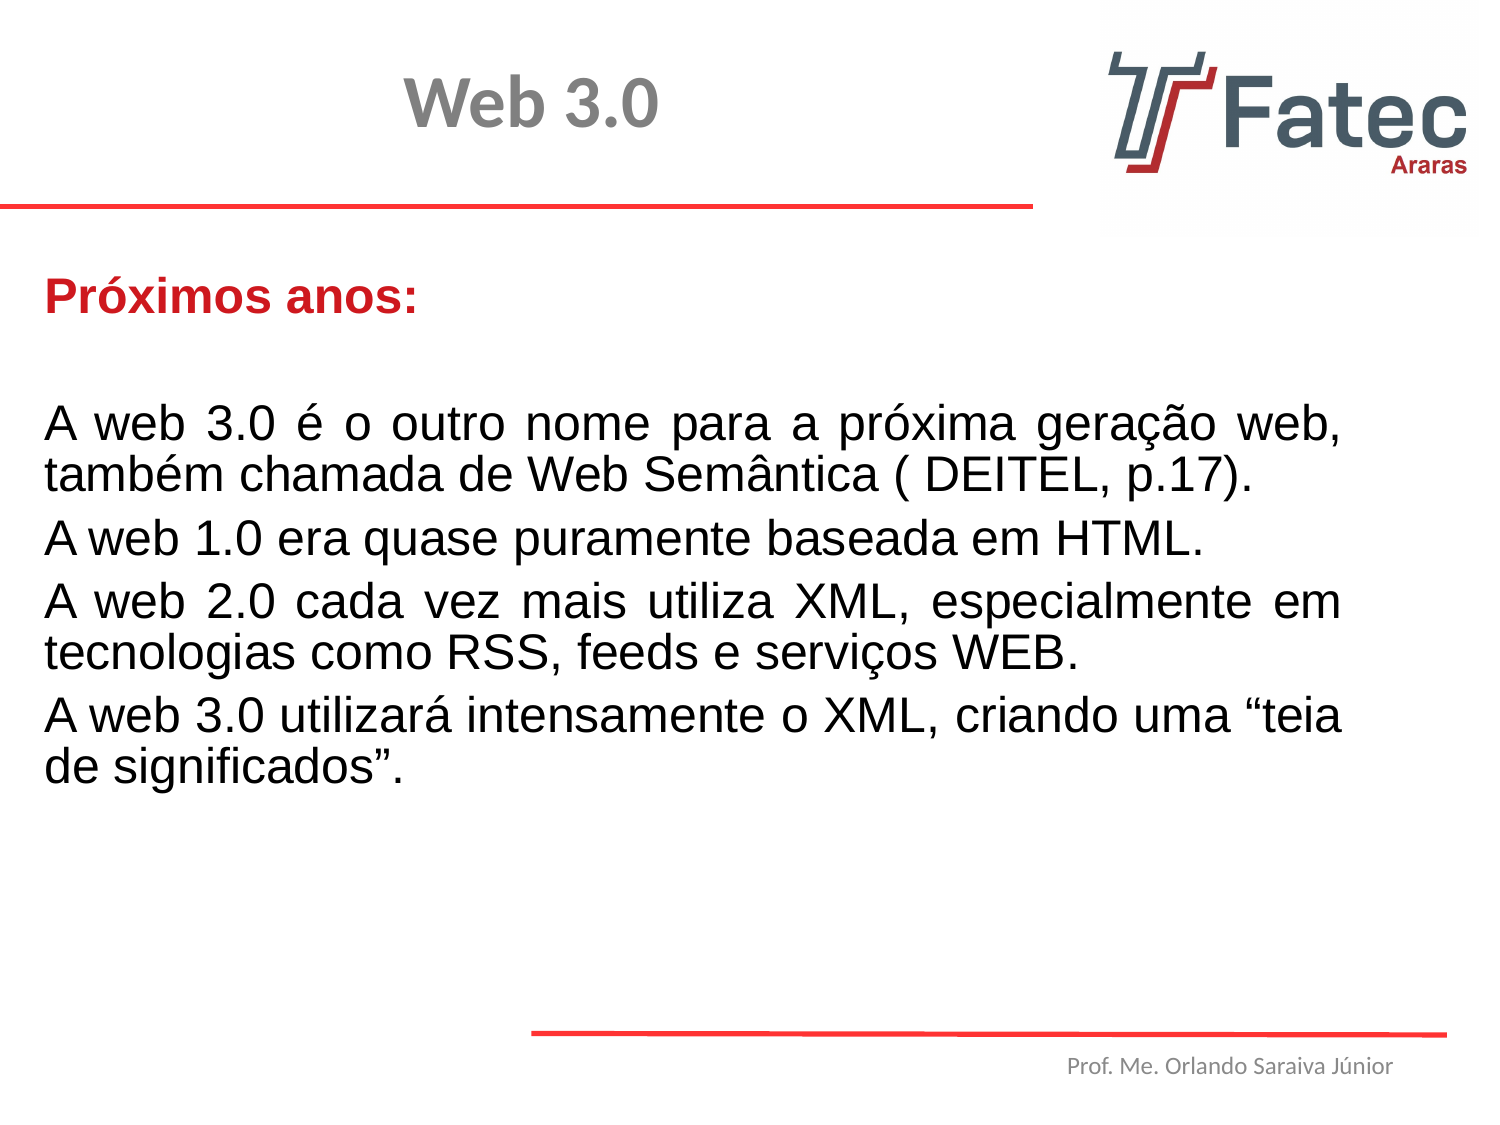

Web 3.0
# Próximos anos:
A web 3.0 é o outro nome para a próxima geração web, também chamada de Web Semântica ( DEITEL, p.17).
A web 1.0 era quase puramente baseada em HTML.
A web 2.0 cada vez mais utiliza XML, especialmente em tecnologias como RSS, feeds e serviços WEB.
A web 3.0 utilizará intensamente o XML, criando uma “teia de significados”.